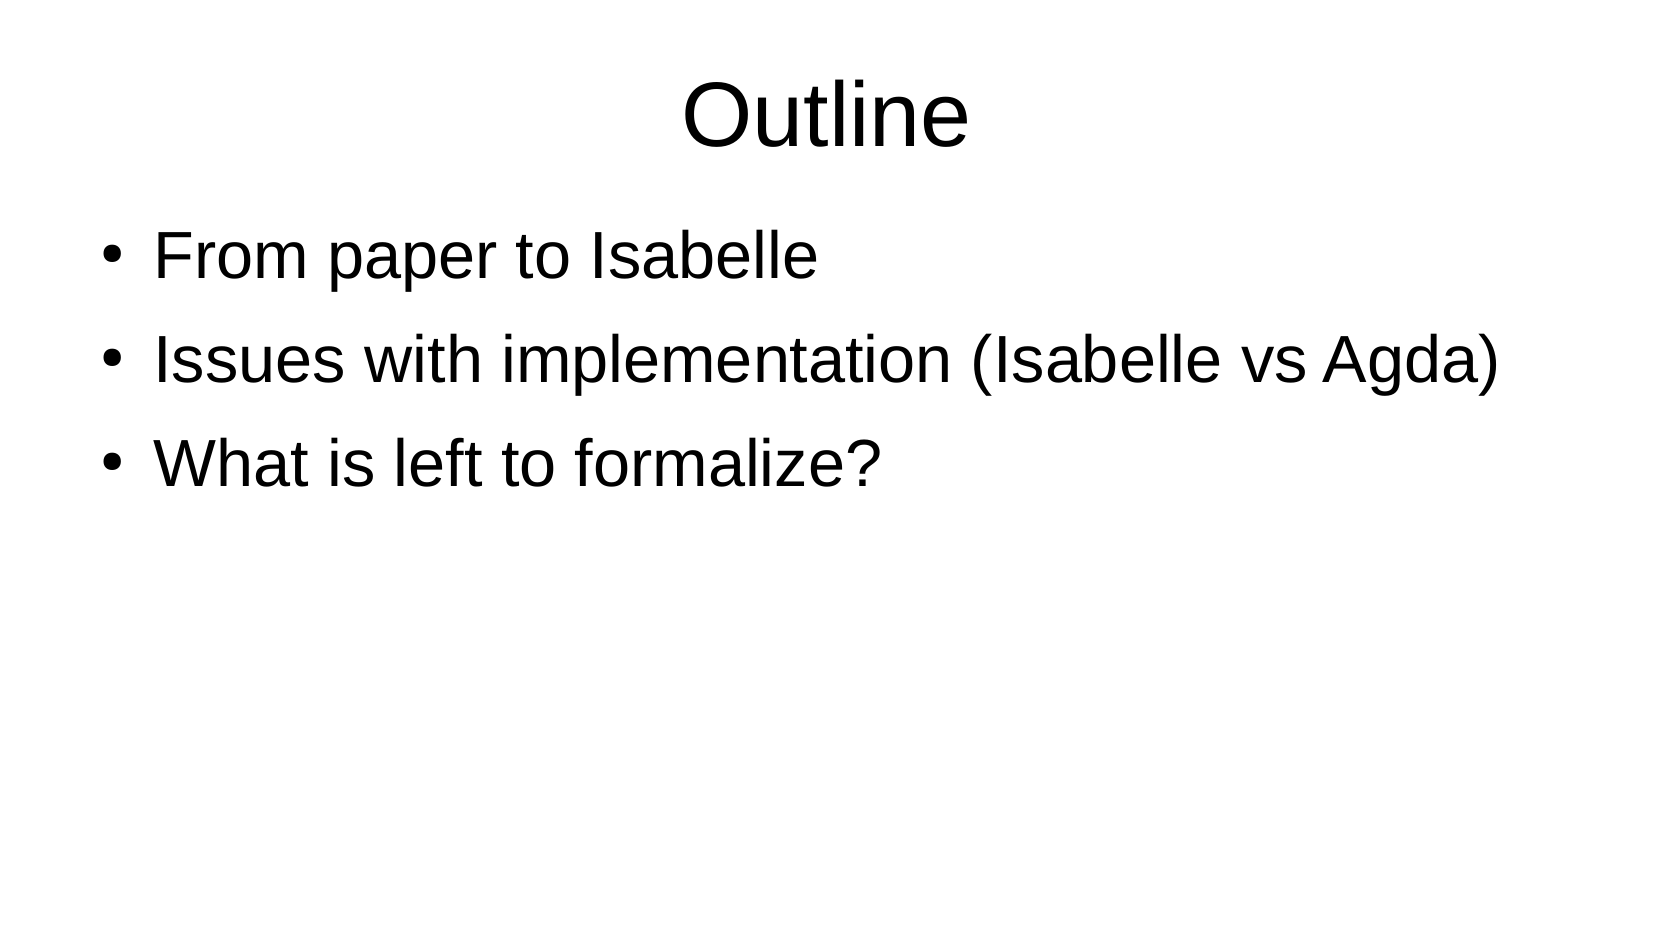

# Outline
From paper to Isabelle
Issues with implementation (Isabelle vs Agda)
What is left to formalize?